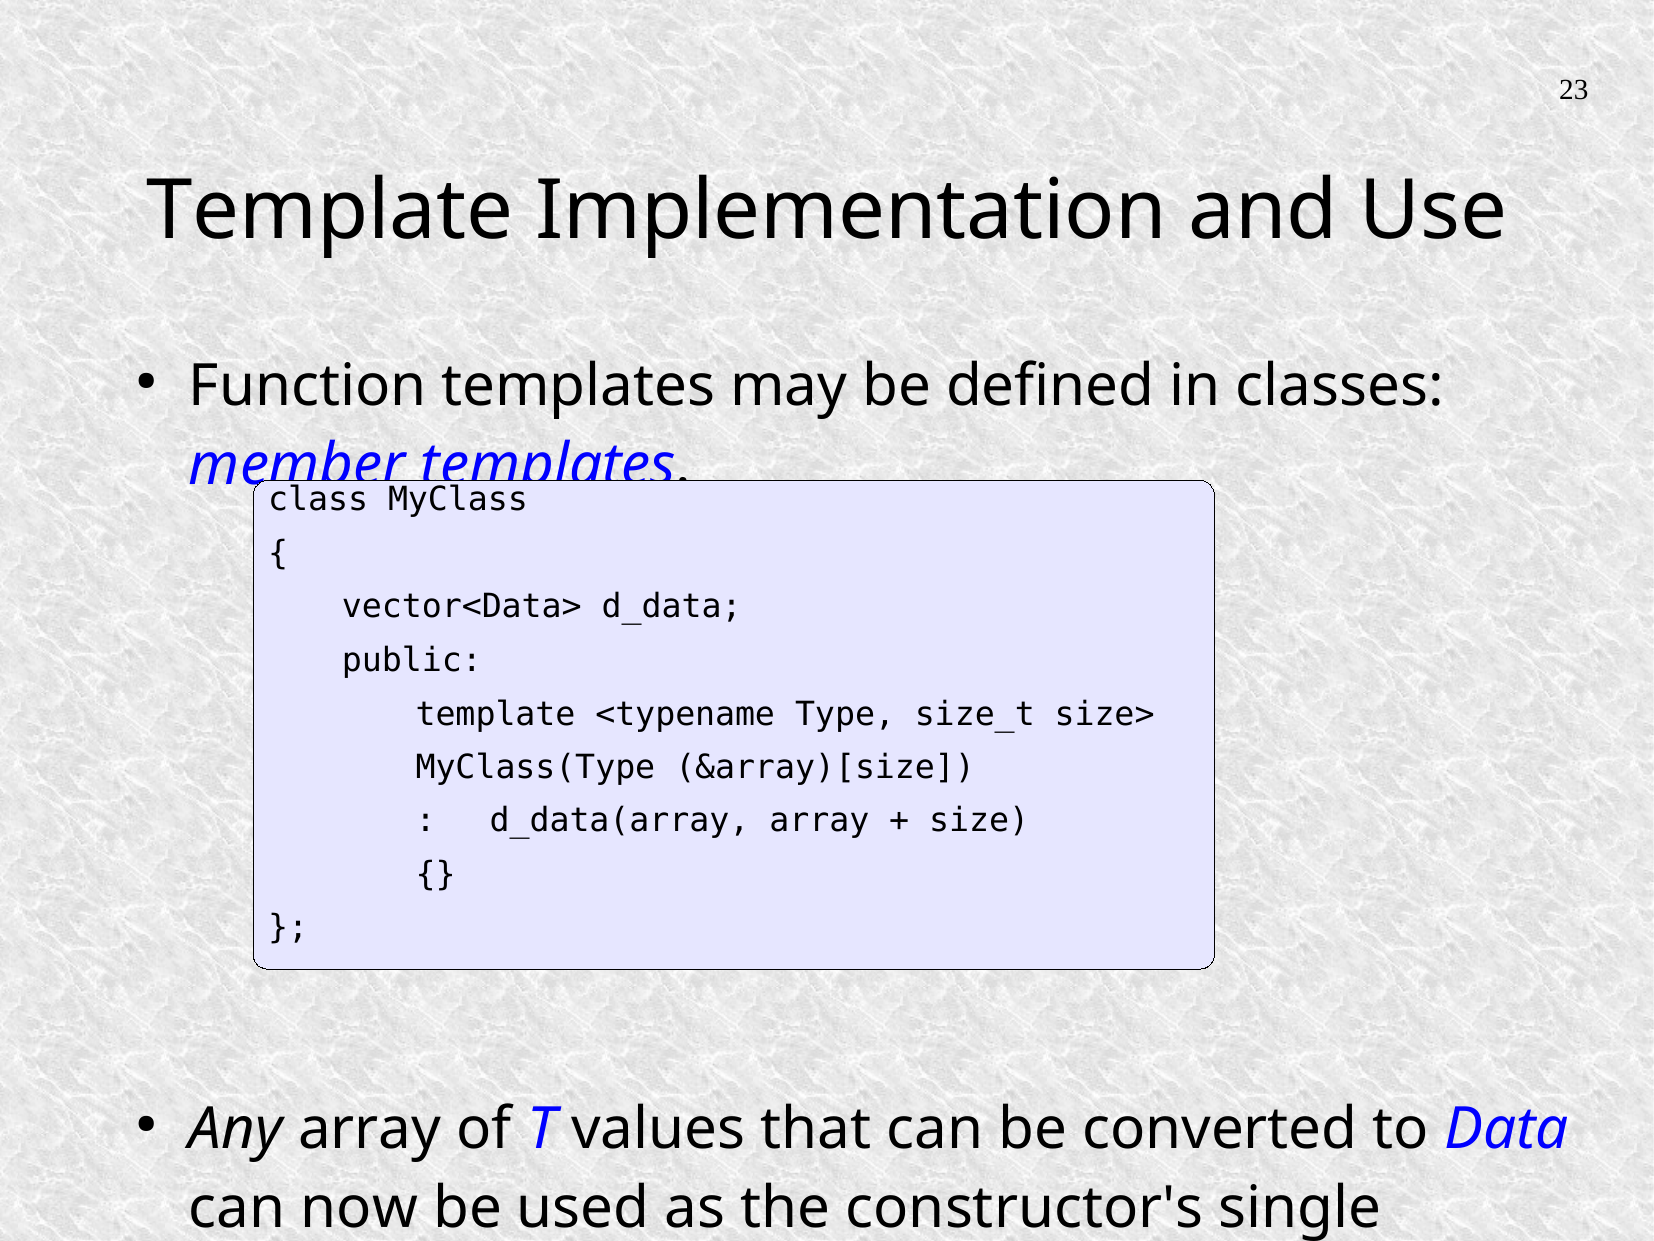

23
# Template Implementation and Use
Function templates may be defined in classes: member templates.
Any array of T values that can be converted to Data can now be used as the constructor's single argument.
class MyClass
{
	vector<Data> d_data;
	public:
		template <typename Type, size_t size>
		MyClass(Type (&array)[size])
		:	d_data(array, array + size)
		{}
};